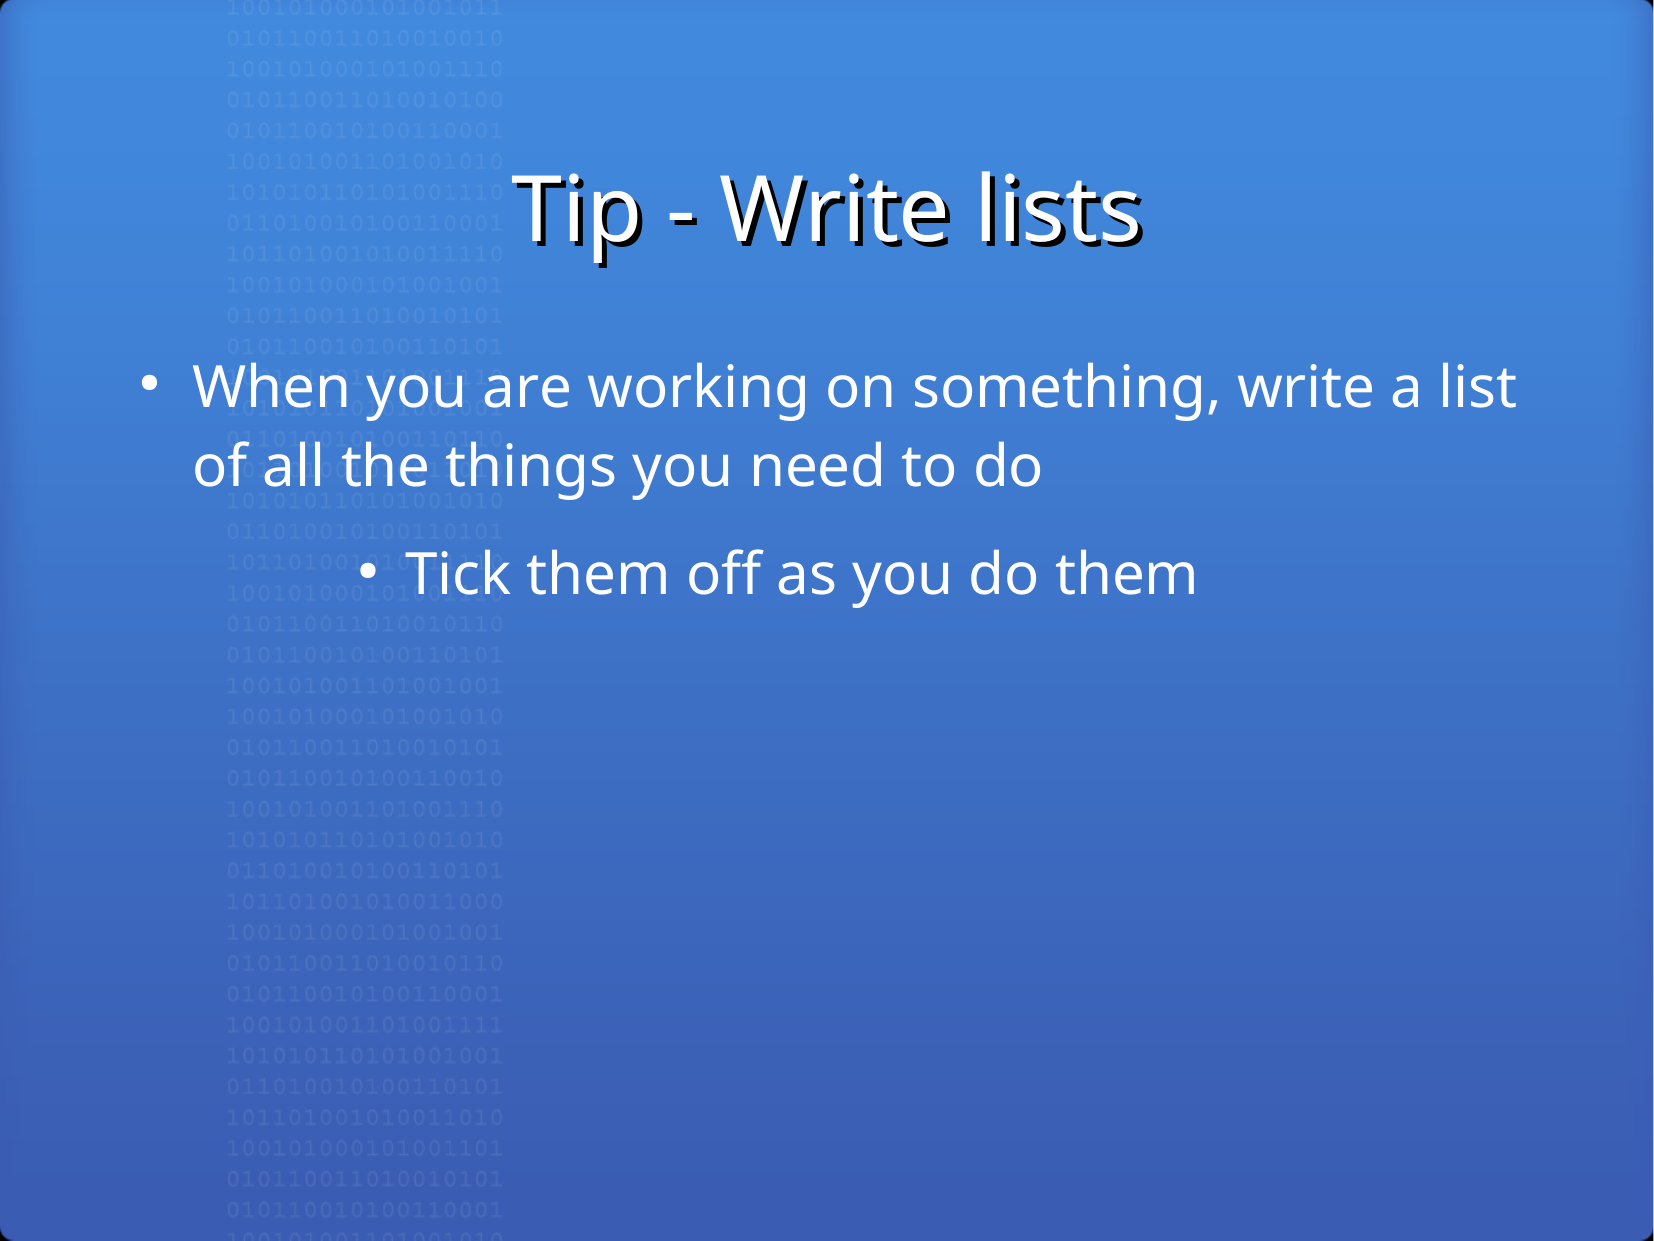

# Tip - Write lists
When you are working on something, write a list of all the things you need to do
Tick them off as you do them